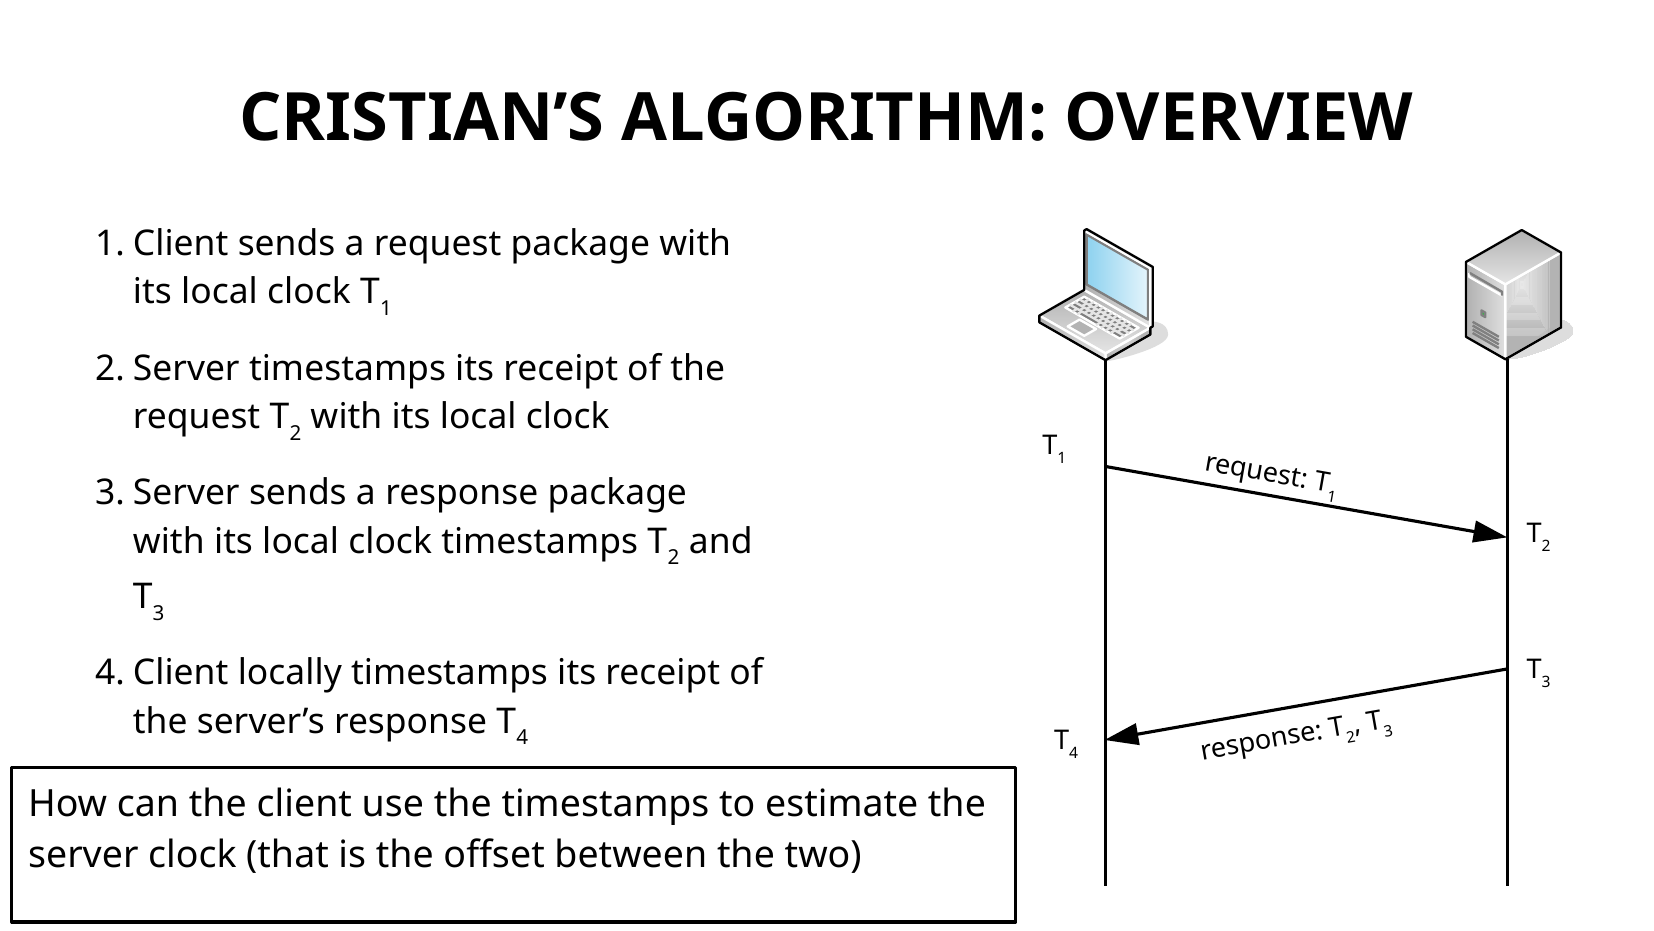

# CRISTIAN’S ALGORITHM: OVERVIEW
Client sends a request package with its local clock T1
Server timestamps its receipt of the request T2 with its local clock
Server sends a response package with its local clock timestamps T2 and T3
Client locally timestamps its receipt of the server’s response T4
T1
request: T1
T2
T3
response: T2, T3
T4
How can the client use the timestamps to estimate the server clock (that is the offset between the two)